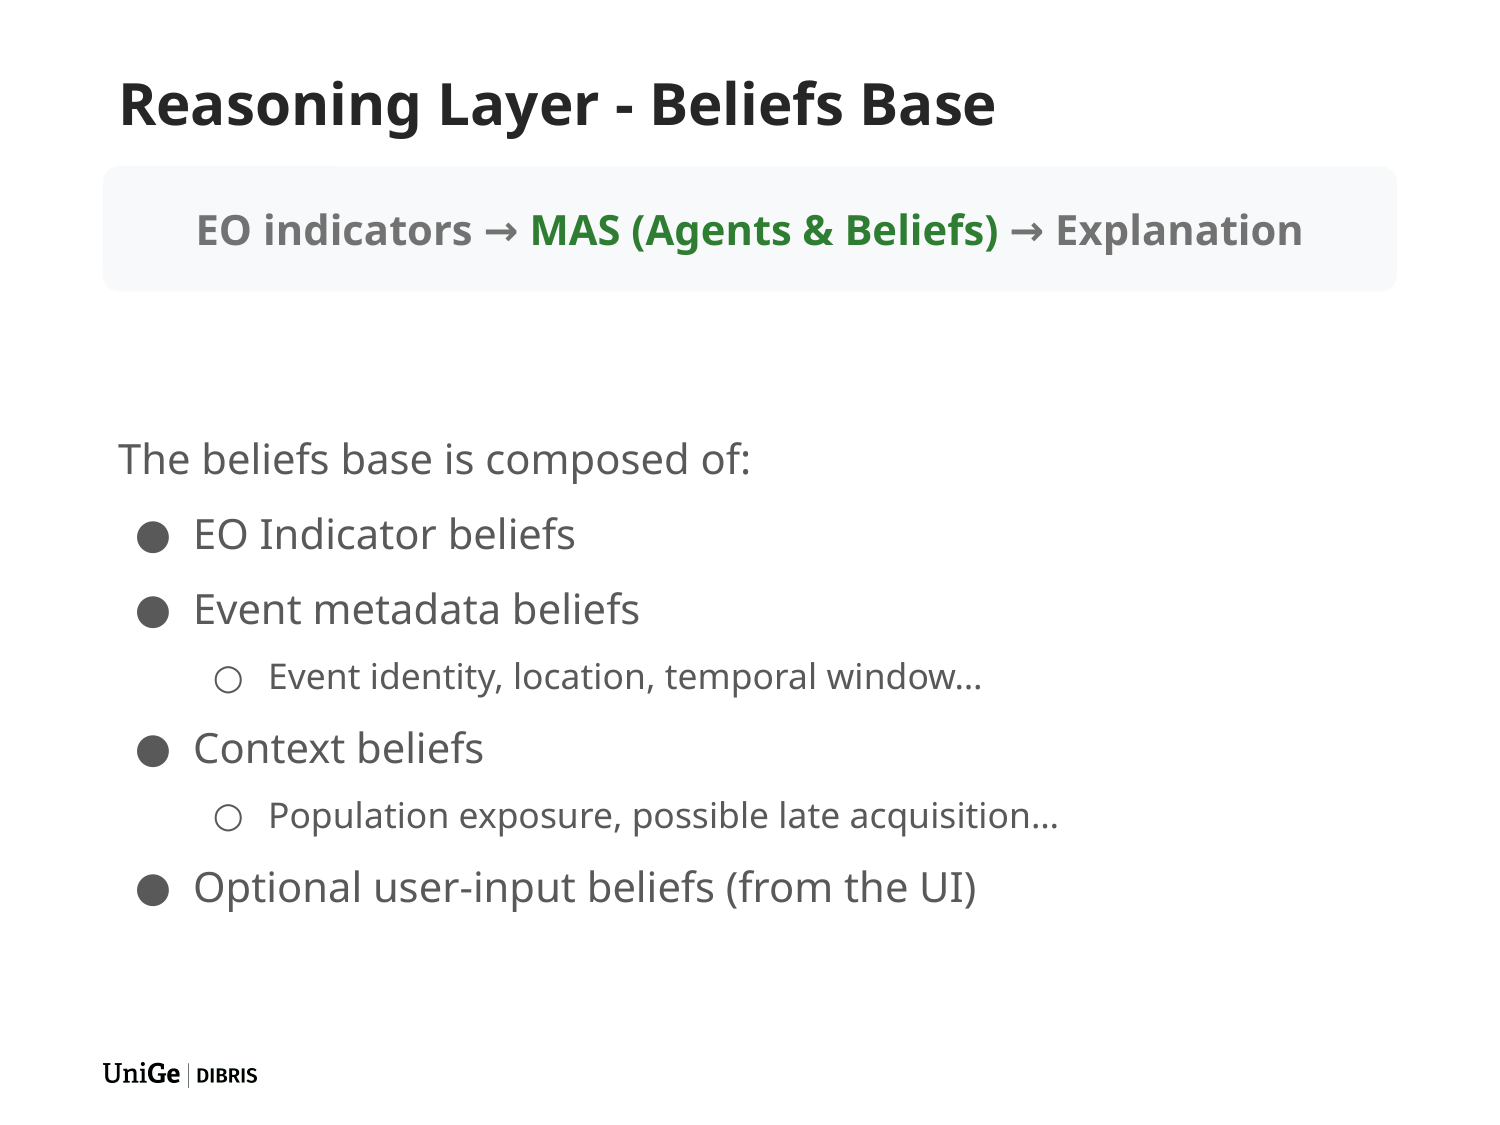

Reasoning Layer - Beliefs Base
EO indicators → MAS (Agents & Beliefs) → Explanation
The beliefs base is composed of:
EO Indicator beliefs
Event metadata beliefs
Event identity, location, temporal window…
Context beliefs
Population exposure, possible late acquisition…
Optional user-input beliefs (from the UI)